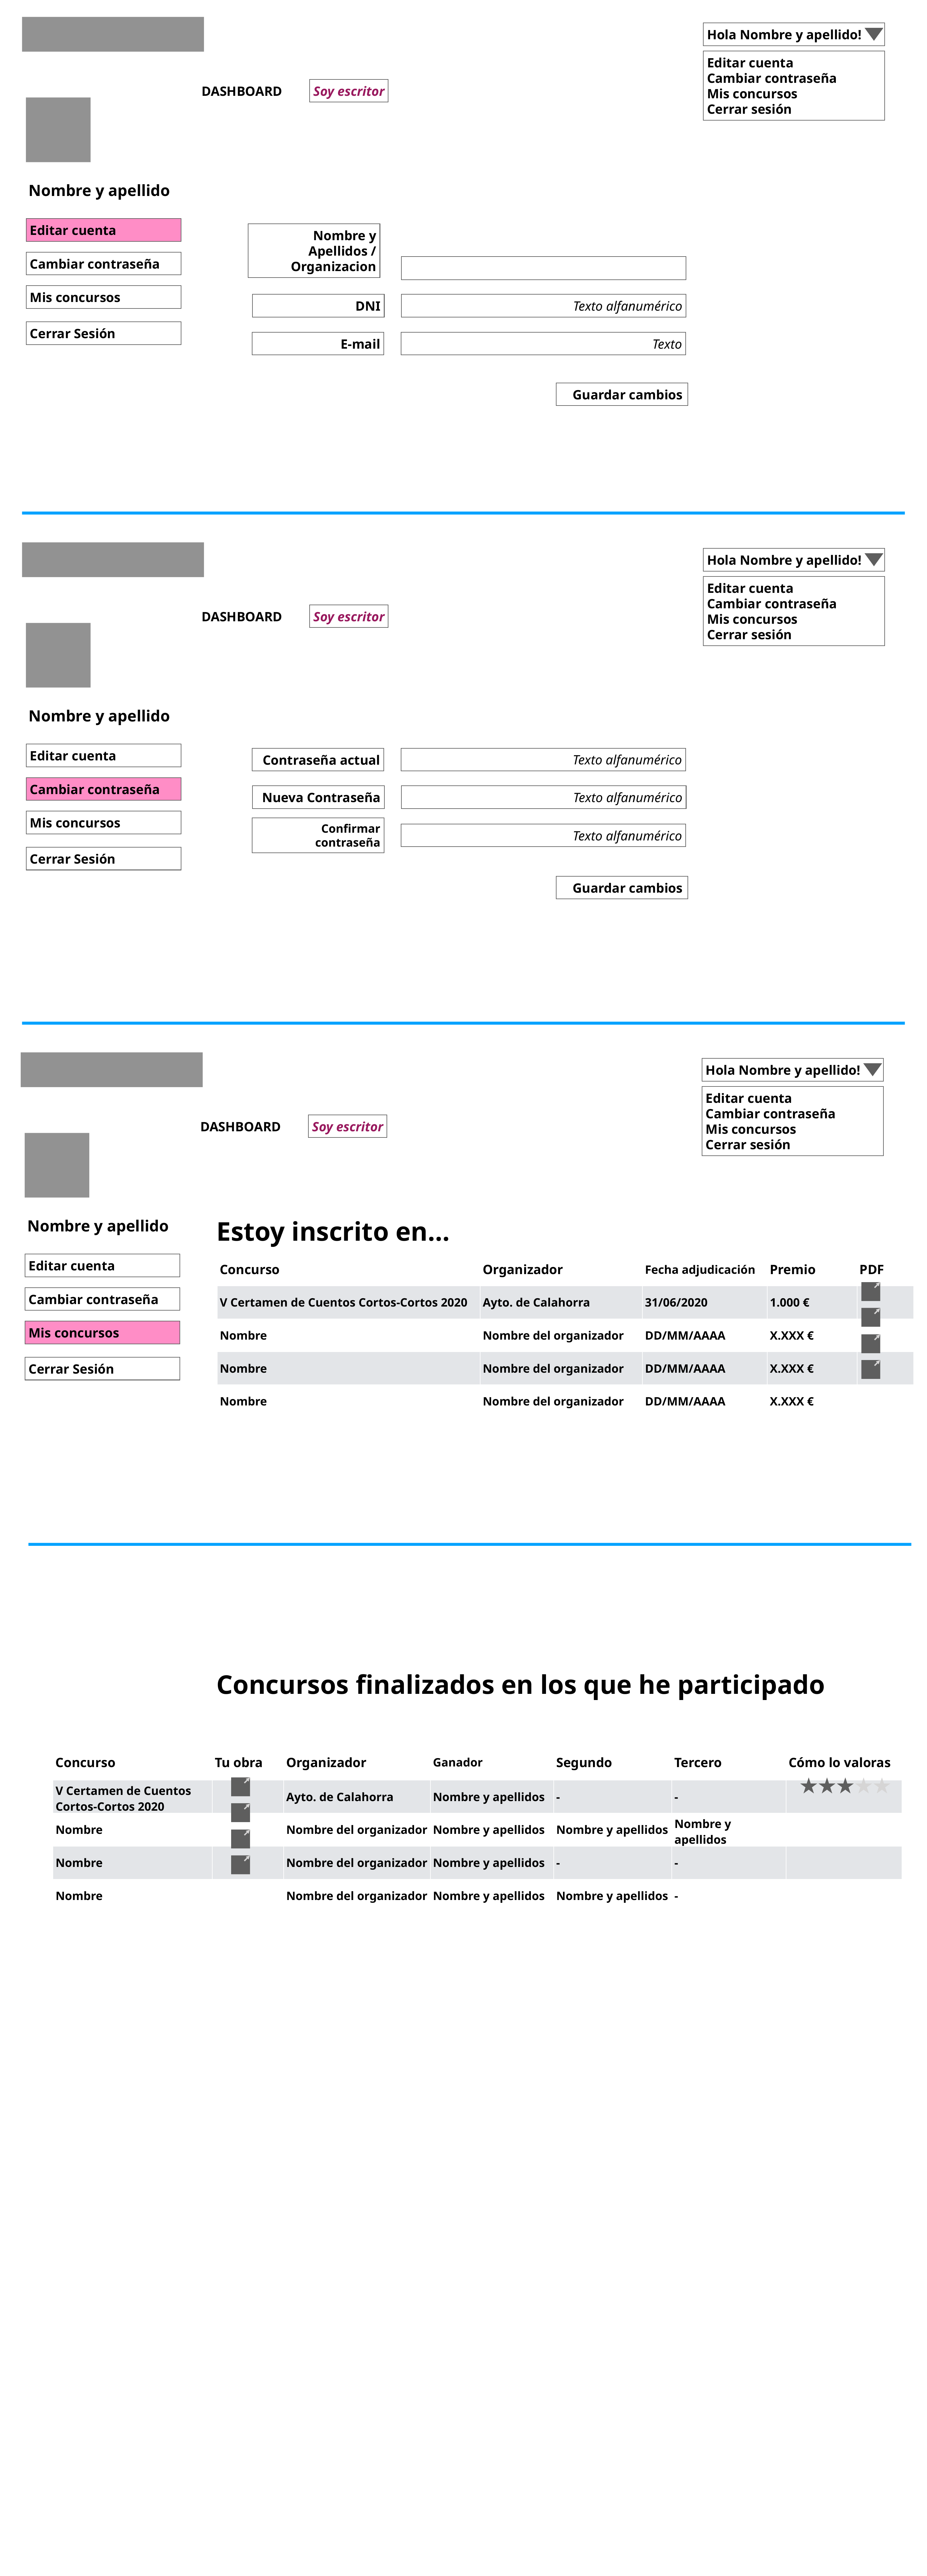

Hola Nombre y apellido!
Editar cuenta
Cambiar contraseña
Mis concursos
Cerrar sesión
DASHBOARD
Soy escritor
Nombre y apellido
Editar cuenta
Nombre y Apellidos / Organizacion
Cambiar contraseña
Mis concursos
DNI
Texto alfanumérico
Cerrar Sesión
Texto
E-mail
Guardar cambios
Hola Nombre y apellido!
Editar cuenta
Cambiar contraseña
Mis concursos
Cerrar sesión
DASHBOARD
Soy escritor
Nombre y apellido
Editar cuenta
Texto alfanumérico
Contraseña actual
Cambiar contraseña
Nueva Contraseña
Texto alfanumérico
Mis concursos
Confirmar contraseña
Texto alfanumérico
Cerrar Sesión
Guardar cambios
Hola Nombre y apellido!
Editar cuenta
Cambiar contraseña
Mis concursos
Cerrar sesión
DASHBOARD
Soy escritor
Estoy inscrito en…
Nombre y apellido
| Concurso | Organizador | Fecha adjudicación | Premio | PDF |
| --- | --- | --- | --- | --- |
| V Certamen de Cuentos Cortos-Cortos 2020 | Ayto. de Calahorra | 31/06/2020 | 1.000 € | |
| Nombre | Nombre del organizador | DD/MM/AAAA | X.XXX € | |
| Nombre | Nombre del organizador | DD/MM/AAAA | X.XXX € | |
| Nombre | Nombre del organizador | DD/MM/AAAA | X.XXX € | |
Editar cuenta
Cambiar contraseña
Mis concursos
Cerrar Sesión
Concursos finalizados en los que he participado
| Concurso | Tu obra | Organizador | Ganador | Segundo | Tercero | Cómo lo valoras |
| --- | --- | --- | --- | --- | --- | --- |
| V Certamen de Cuentos Cortos-Cortos 2020 | | Ayto. de Calahorra | Nombre y apellidos | - | - | |
| Nombre | | Nombre del organizador | Nombre y apellidos | Nombre y apellidos | Nombre y apellidos | |
| Nombre | | Nombre del organizador | Nombre y apellidos | - | - | |
| Nombre | | Nombre del organizador | Nombre y apellidos | Nombre y apellidos | - | |